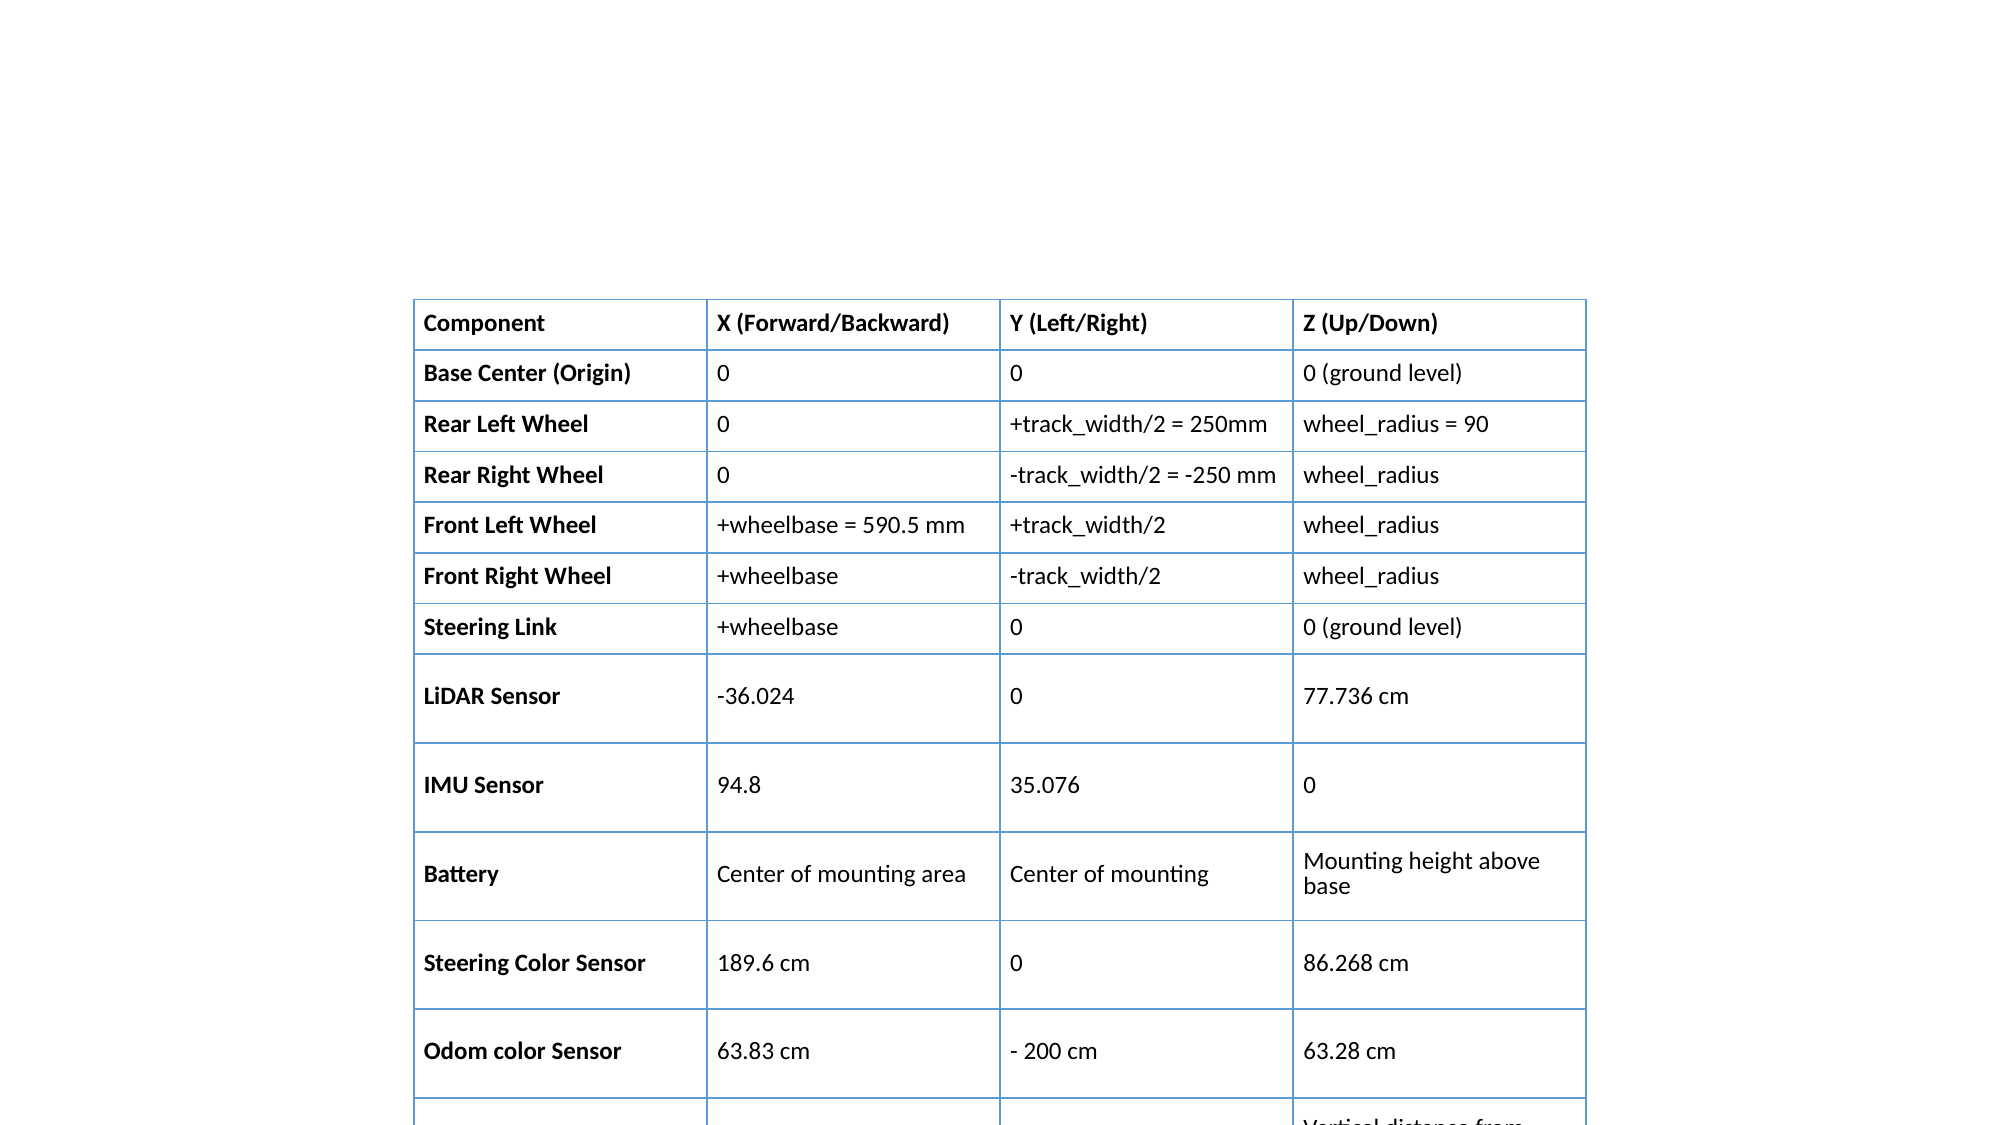

| Component | X (Forward/Backward) | Y (Left/Right) | Z (Up/Down) |
| --- | --- | --- | --- |
| Base Center (Origin) | 0 | 0 | 0 (ground level) |
| Rear Left Wheel | 0 | +track\_width/2 = 250mm | wheel\_radius = 90 |
| Rear Right Wheel | 0 | -track\_width/2 = -250 mm | wheel\_radius |
| Front Left Wheel | +wheelbase = 590.5 mm | +track\_width/2 | wheel\_radius |
| Front Right Wheel | +wheelbase | -track\_width/2 | wheel\_radius |
| Steering Link | +wheelbase | 0 | 0 (ground level) |
| LiDAR Sensor | -36.024 | 0 | 77.736 cm |
| IMU Sensor | 94.8 | 35.076 | 0 |
| Battery | Center of mounting area | Center of mounting | Mounting height above base |
| Steering Color Sensor | 189.6 cm | 0 | 86.268 cm |
| Odom color Sensor | 63.83 cm | - 200 cm | 63.28 cm |
| Camera | As per mounting position | As per mounting | Vertical distance from base top |